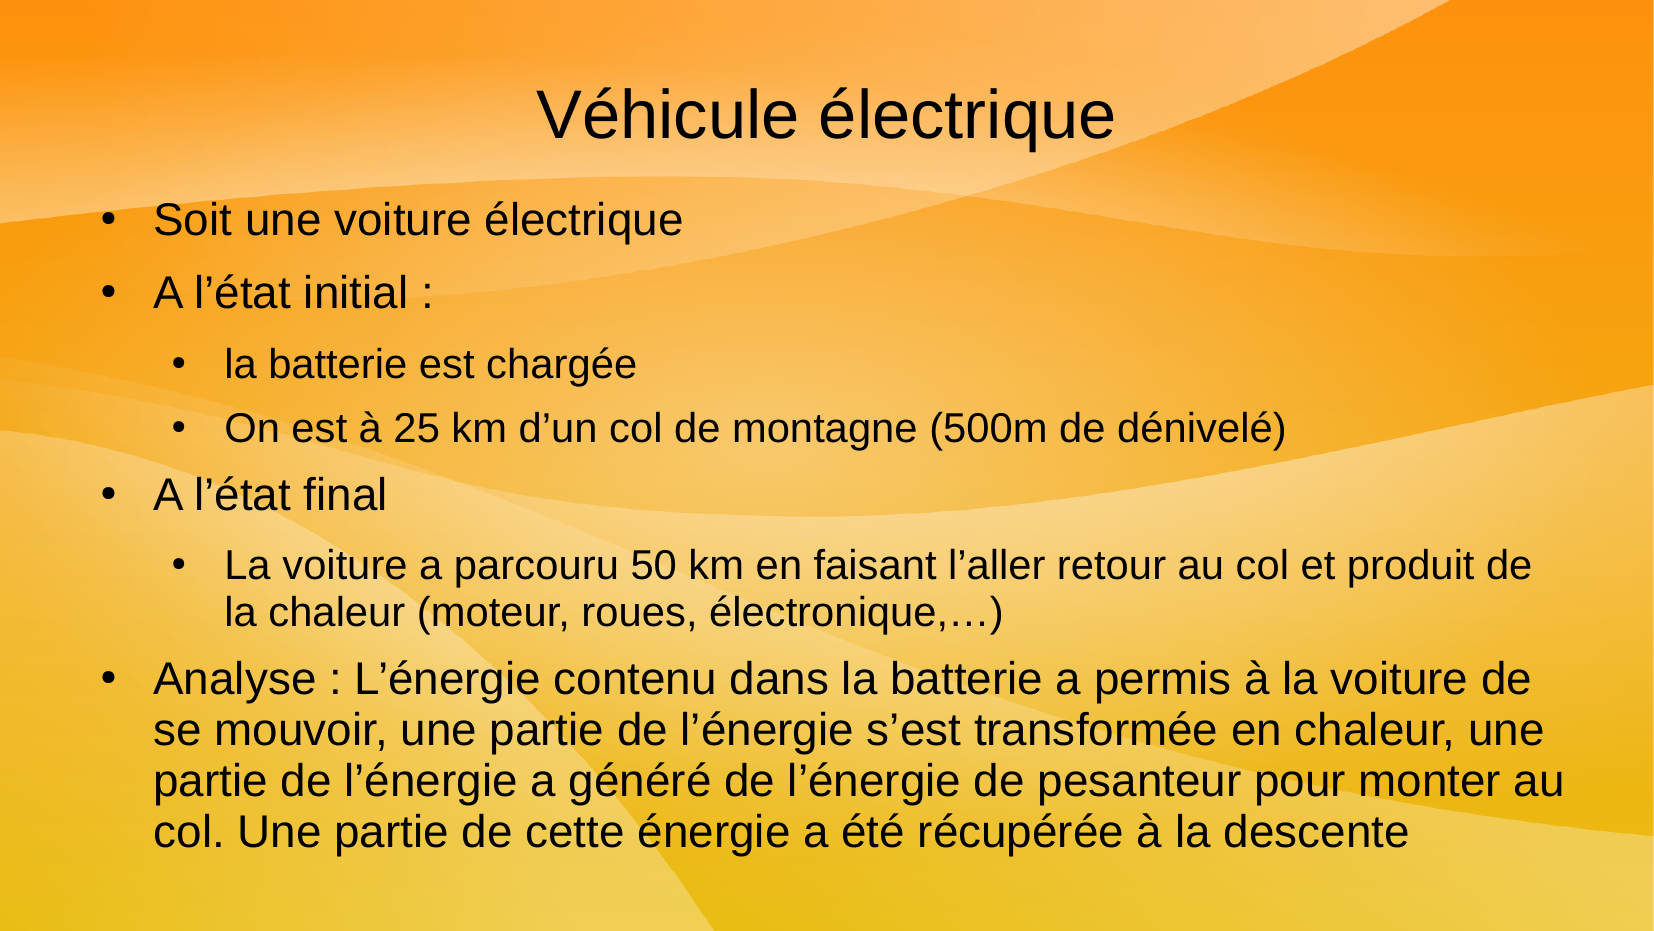

# Véhicule électrique
Soit une voiture électrique
A l’état initial :
la batterie est chargée
On est à 25 km d’un col de montagne (500m de dénivelé)
A l’état final
La voiture a parcouru 50 km en faisant l’aller retour au col et produit de la chaleur (moteur, roues, électronique,…)
Analyse : L’énergie contenu dans la batterie a permis à la voiture de se mouvoir, une partie de l’énergie s’est transformée en chaleur, une partie de l’énergie a généré de l’énergie de pesanteur pour monter au col. Une partie de cette énergie a été récupérée à la descente